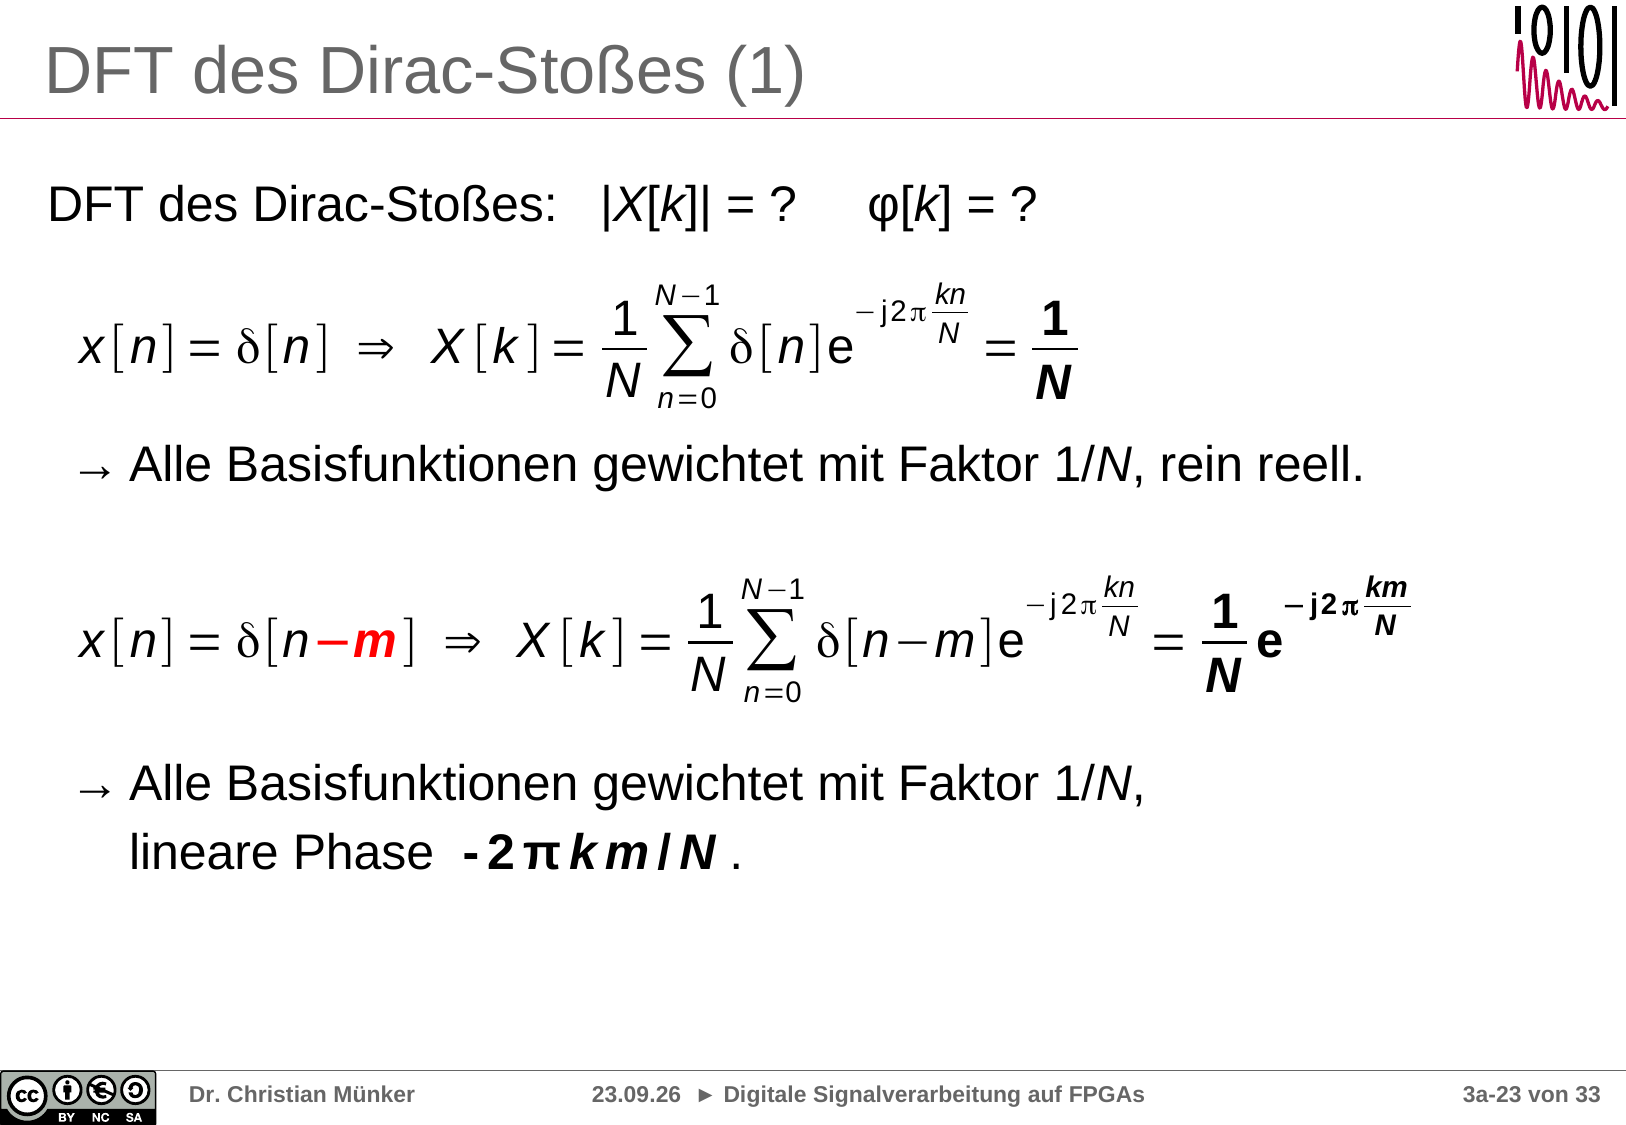

# DFT des Dirac-Stoßes (1)
DFT des Dirac-Stoßes: |X[k]| = ? φ[k] = ?
→	Alle Basisfunktionen gewichtet mit Faktor 1/N, rein reell.
→	Alle Basisfunktionen gewichtet mit Faktor 1/N,
lineare Phase - 2 π k m / N .